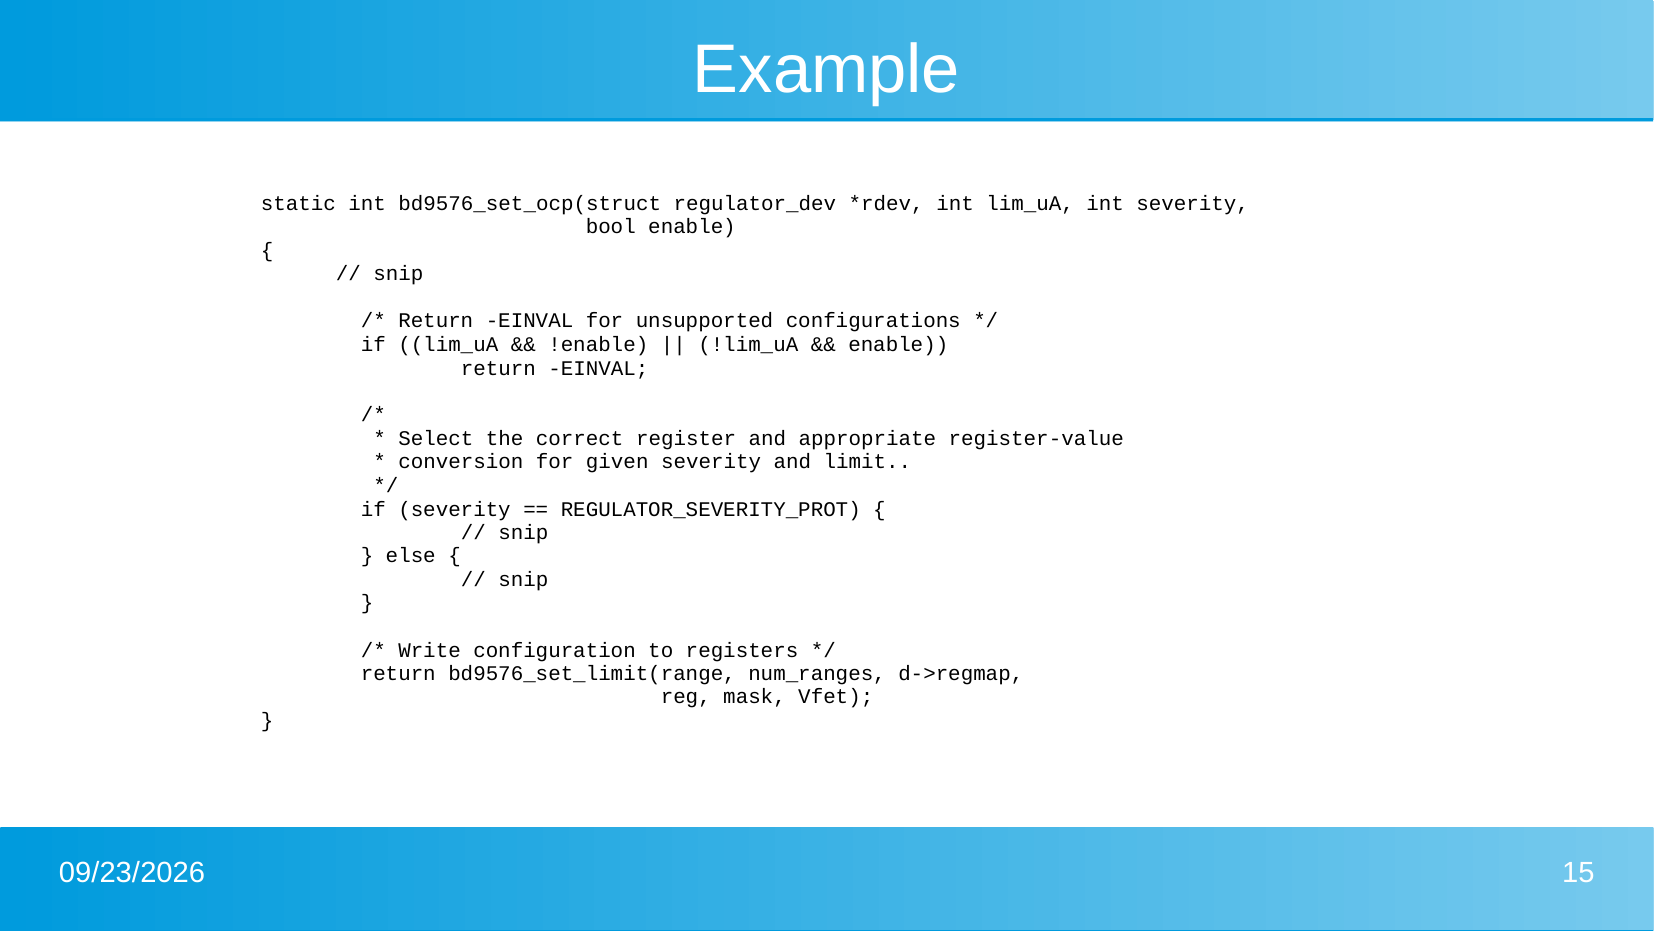

# Example
static int bd9576_set_ocp(struct regulator_dev *rdev, int lim_uA, int severity,
 bool enable)
{
	// snip
 /* Return -EINVAL for unsupported configurations */
 if ((lim_uA && !enable) || (!lim_uA && enable))
 return -EINVAL;
 /*
 * Select the correct register and appropriate register-value
 * conversion for given severity and limit..
 */
 if (severity == REGULATOR_SEVERITY_PROT) {
 // snip
 } else {
 // snip
 }
 /* Write configuration to registers */
 return bd9576_set_limit(range, num_ranges, d->regmap,
 reg, mask, Vfet);
}
15